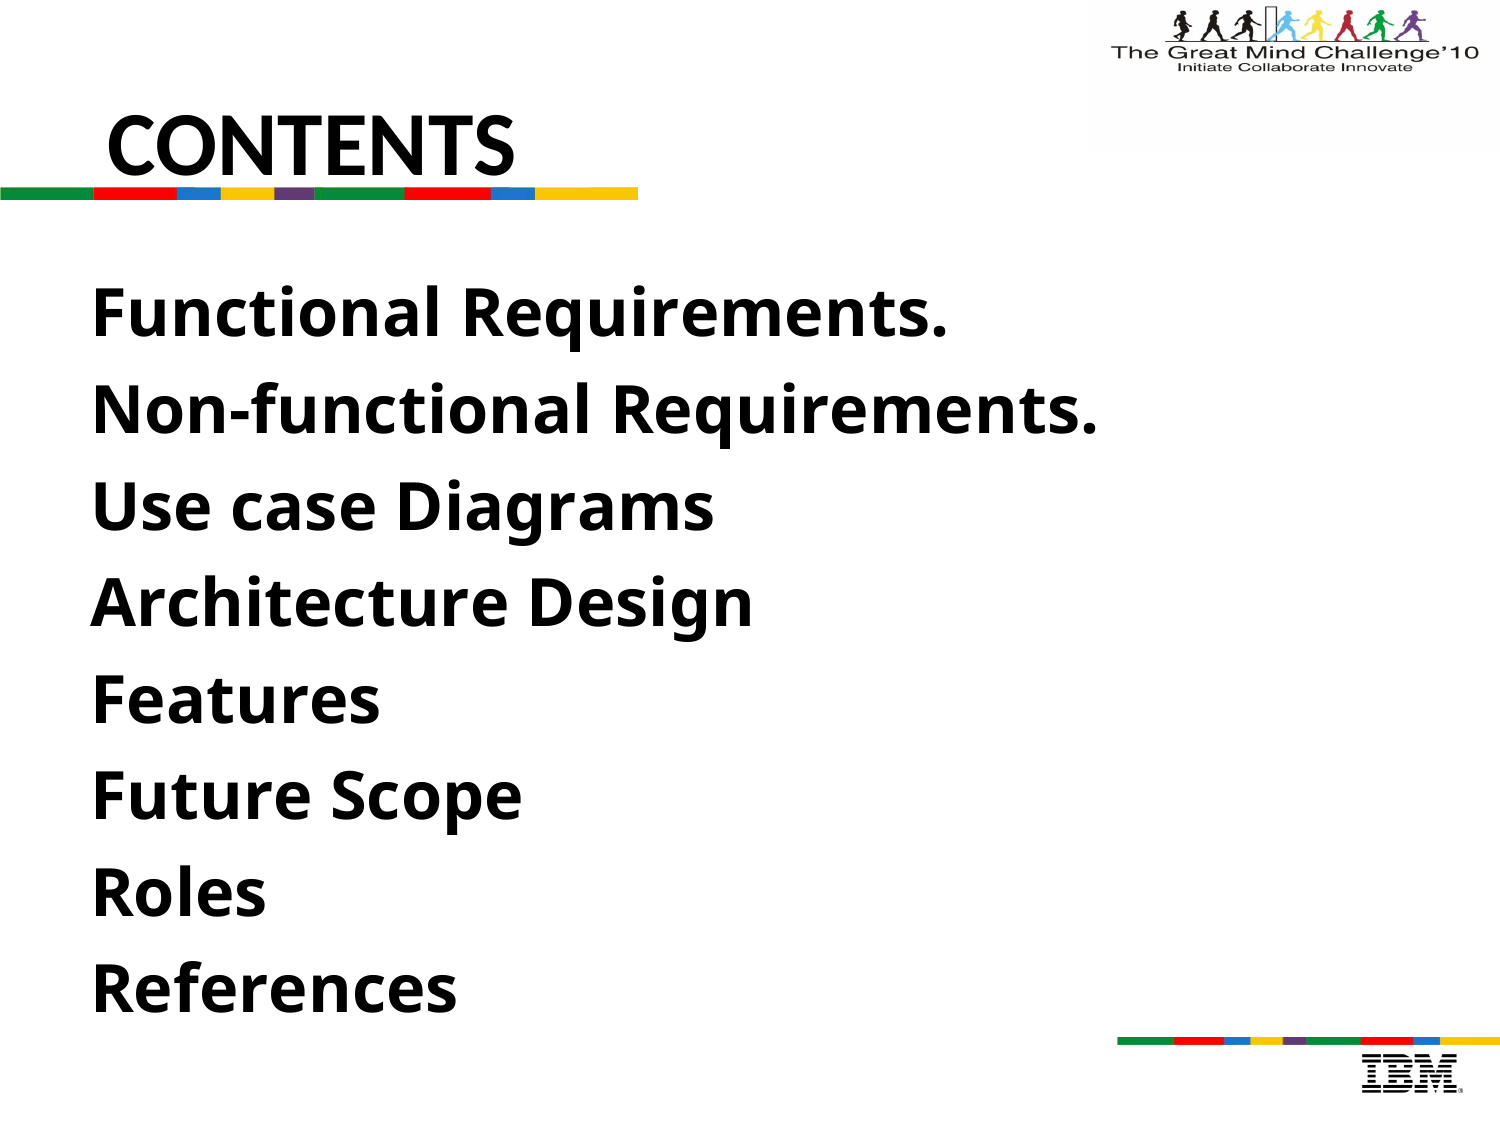

CONTENTS
Functional Requirements.
Non-functional Requirements.
Use case Diagrams
Architecture Design
Features
Future Scope
Roles
References